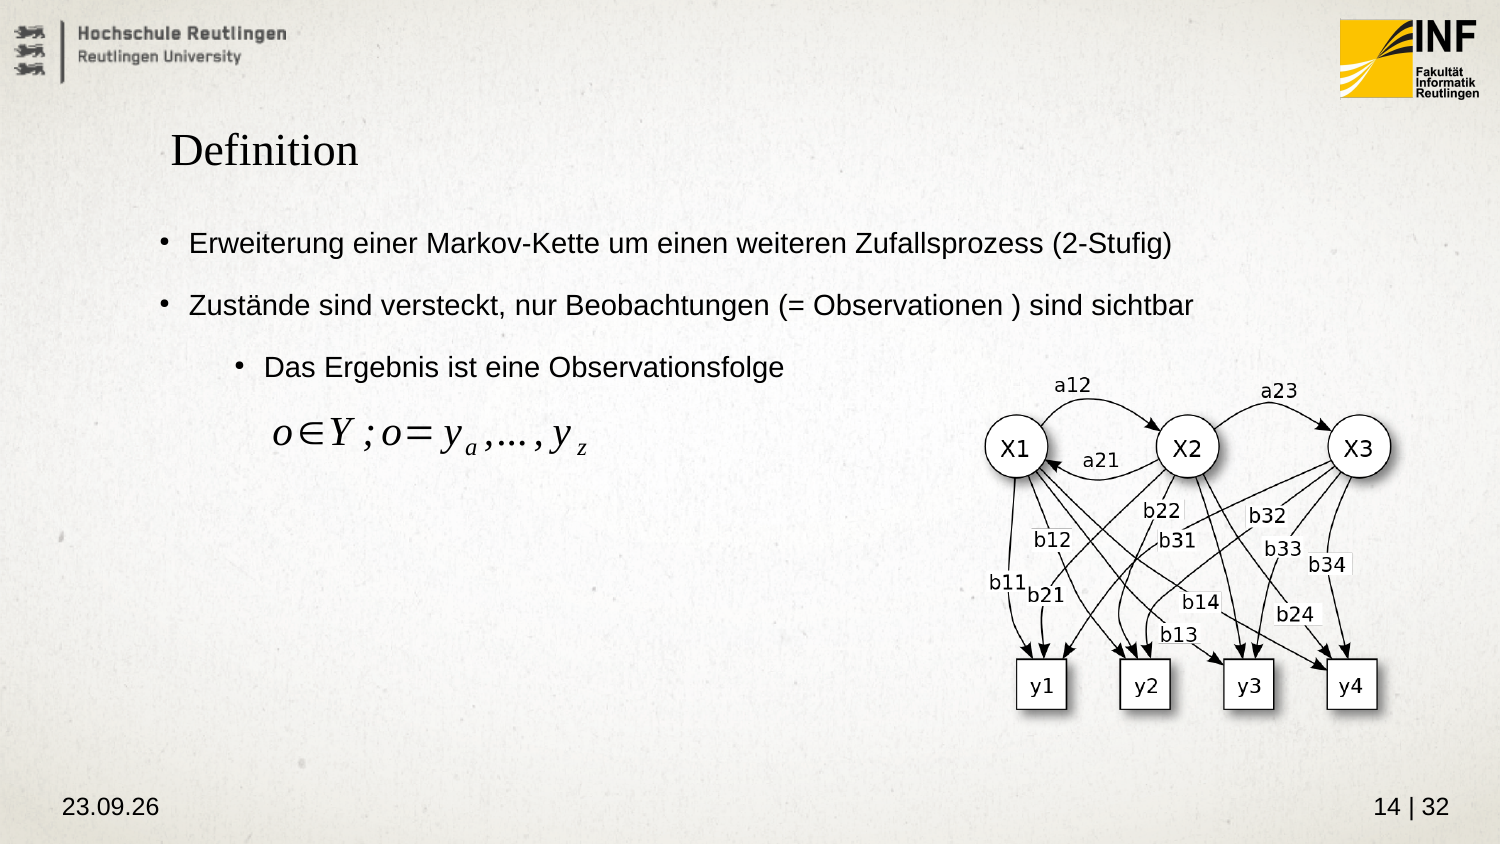

# Definition
Erweiterung einer Markov-Kette um einen weiteren Zufallsprozess (2-Stufig)
Zustände sind versteckt, nur Beobachtungen (= Observationen ) sind sichtbar
Das Ergebnis ist eine Observationsfolge